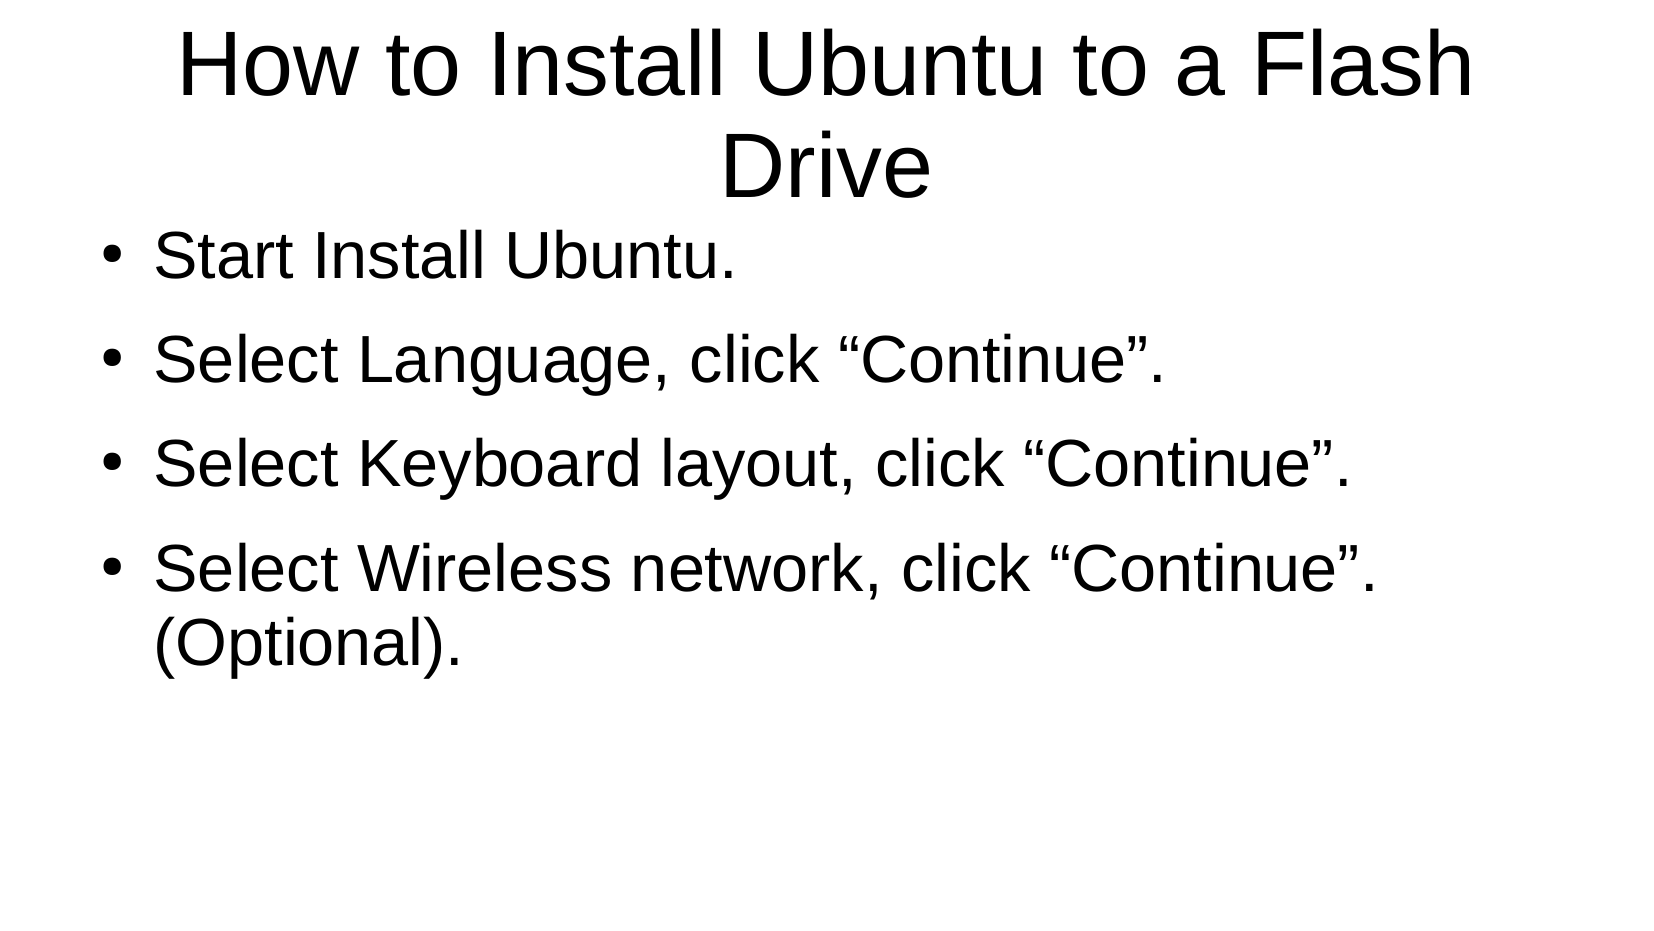

# How to Install Ubuntu to a Flash Drive
Start Install Ubuntu.
Select Language, click “Continue”.
Select Keyboard layout, click “Continue”.
Select Wireless network, click “Continue”. (Optional).